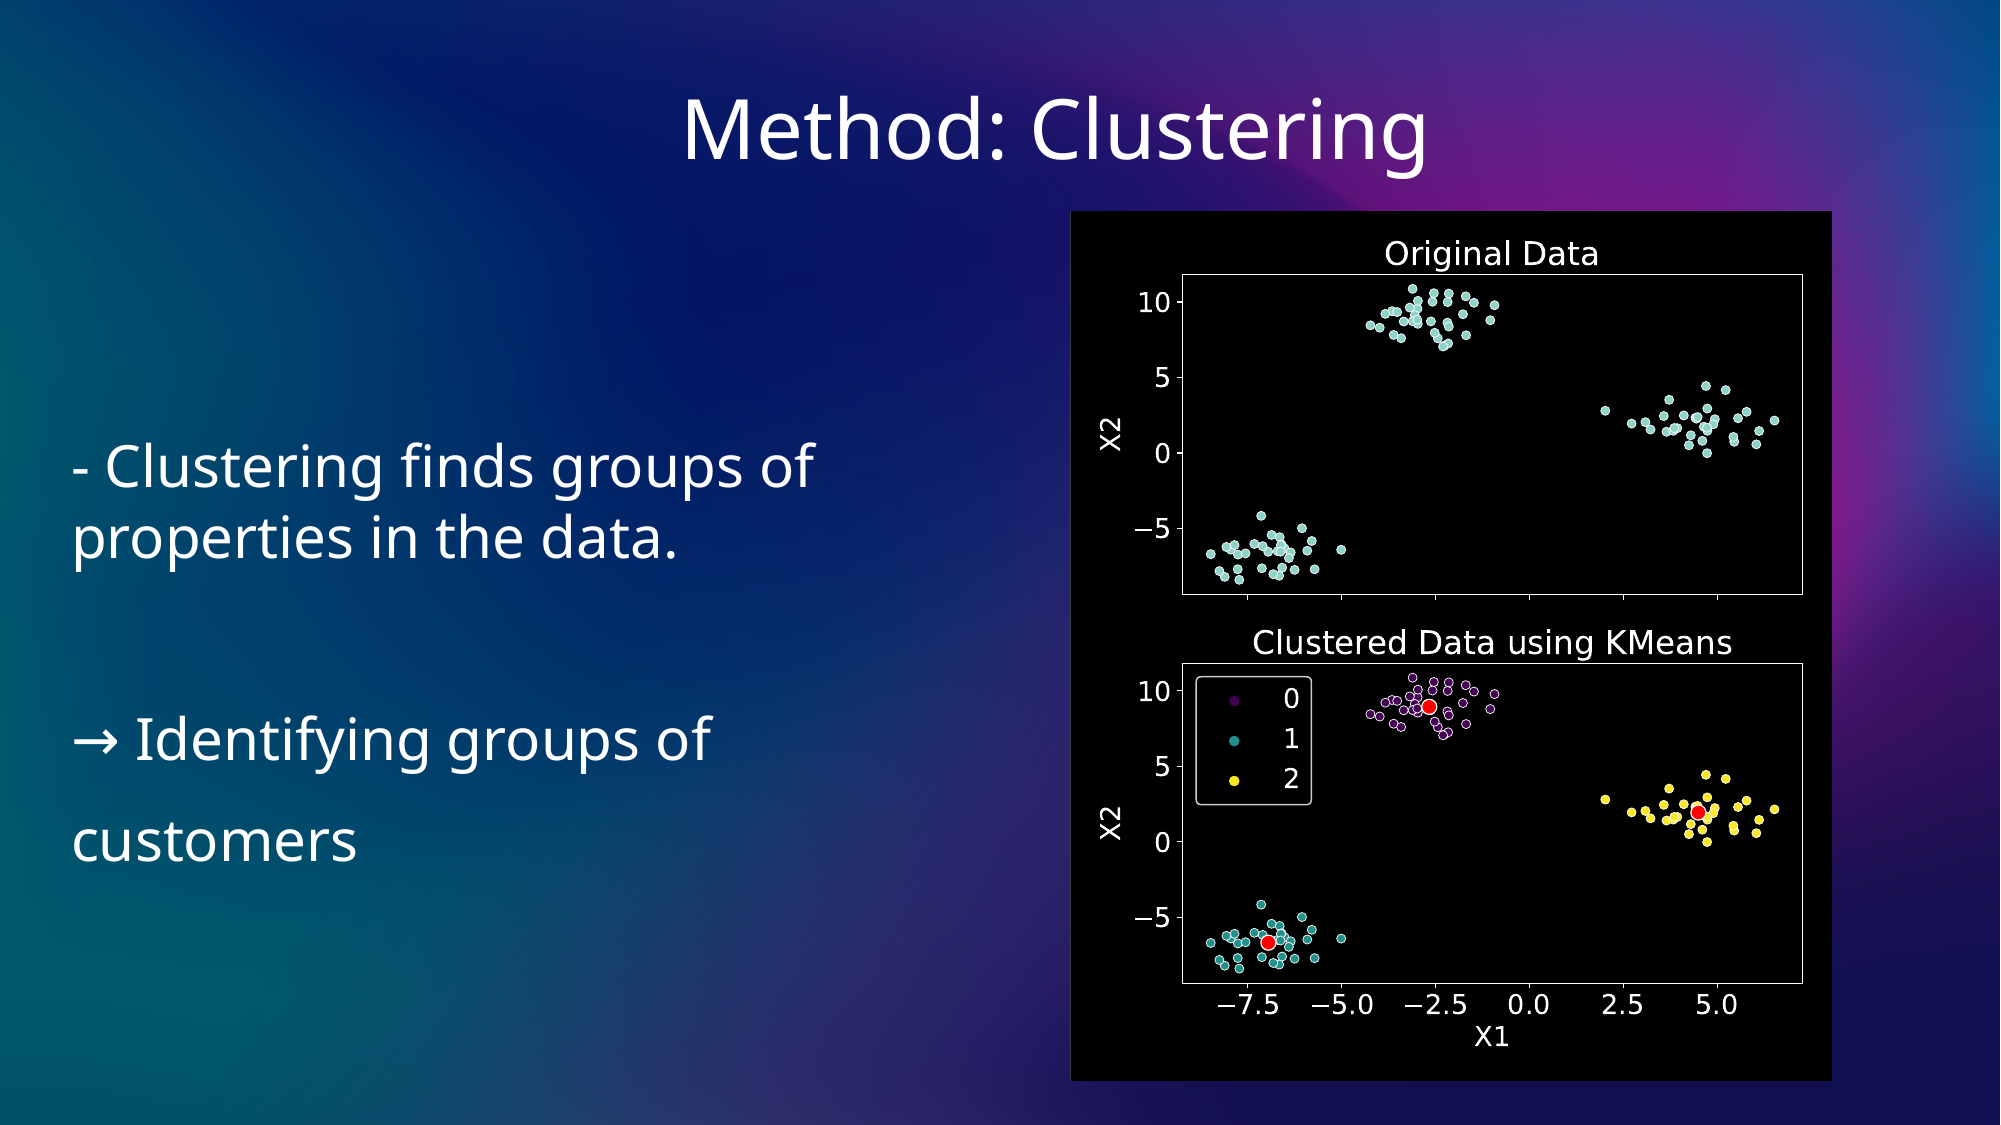

# Method: Clustering
- Clustering finds groups of 	properties in the data.
→ Identifying groups of
customers